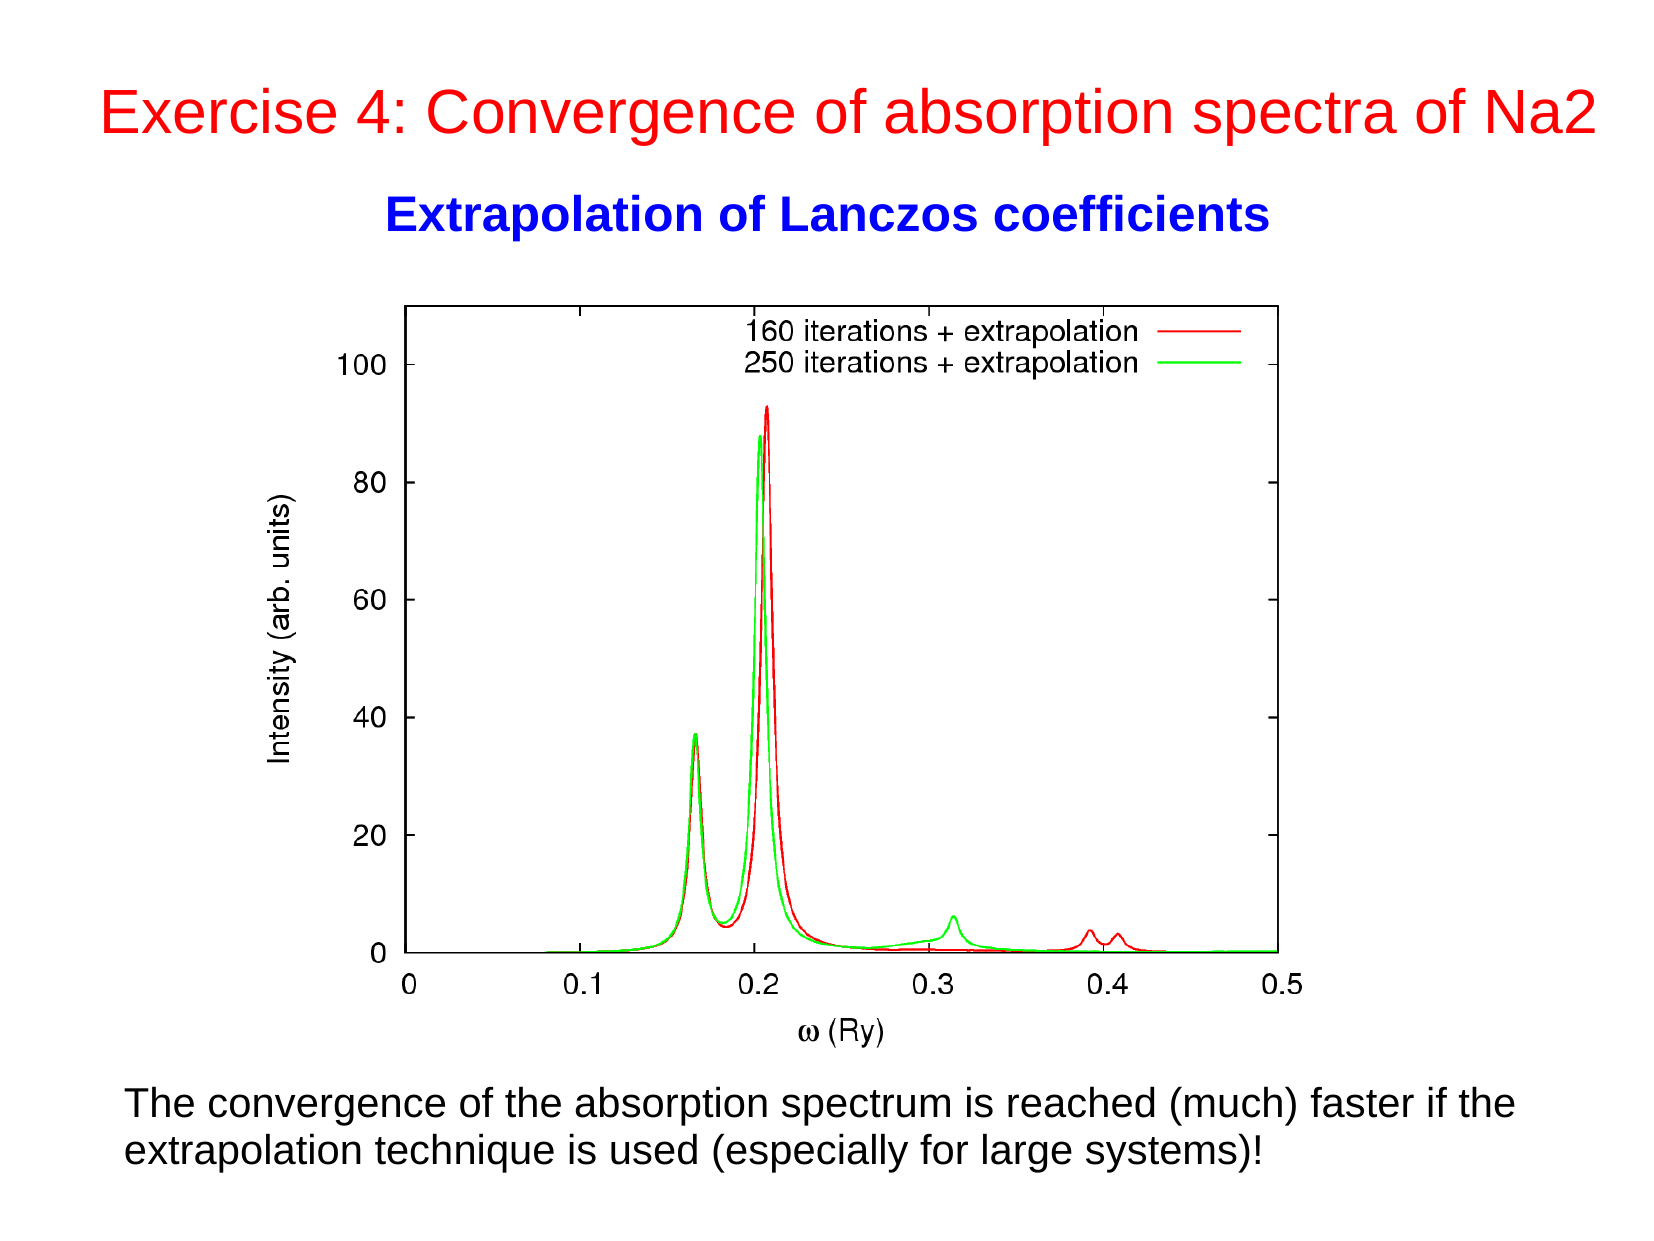

Exercise 4: Convergence of absorption spectra of Na2
# Extrapolation of Lanczos coefficients
The convergence of the absorption spectrum is reached (much) faster if the extrapolation technique is used (especially for large systems)!